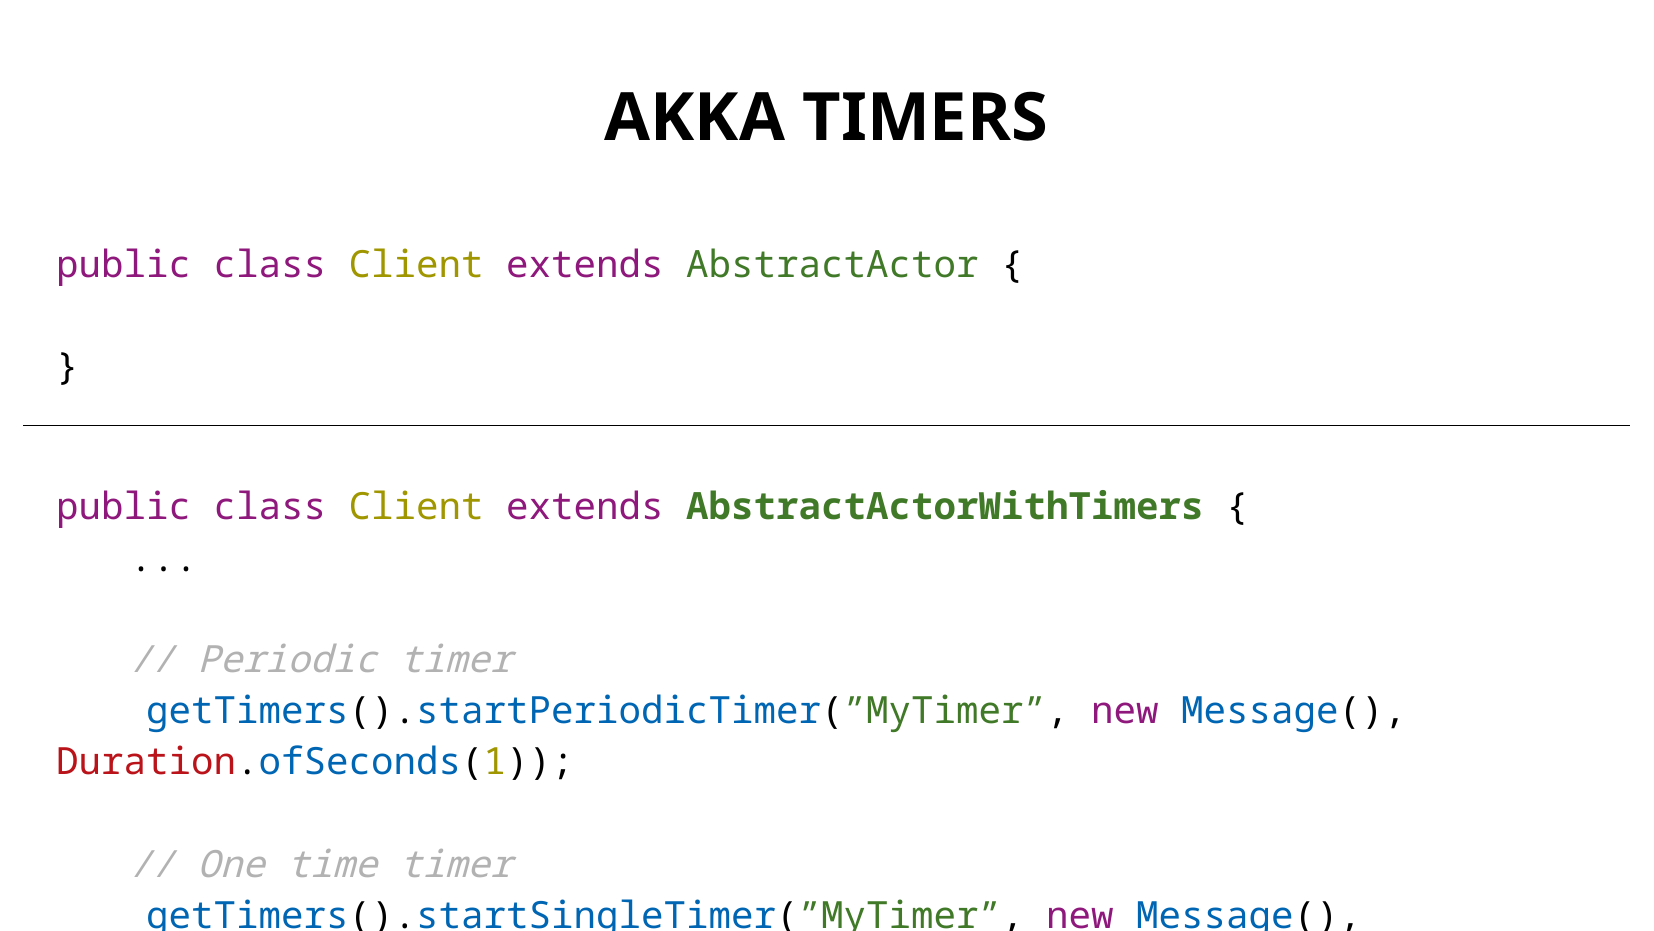

# AKKA TIMERS
public class Client extends AbstractActor {
}
public class Client extends AbstractActorWithTimers {
	...
	// Periodic timer
 getTimers().startPeriodicTimer(”MyTimer”, new Message(), Duration.ofSeconds(1));
	// One time timer
 getTimers().startSingleTimer(”MyTimer”, new Message(), Duration.ofSeconds(1));
	...
}